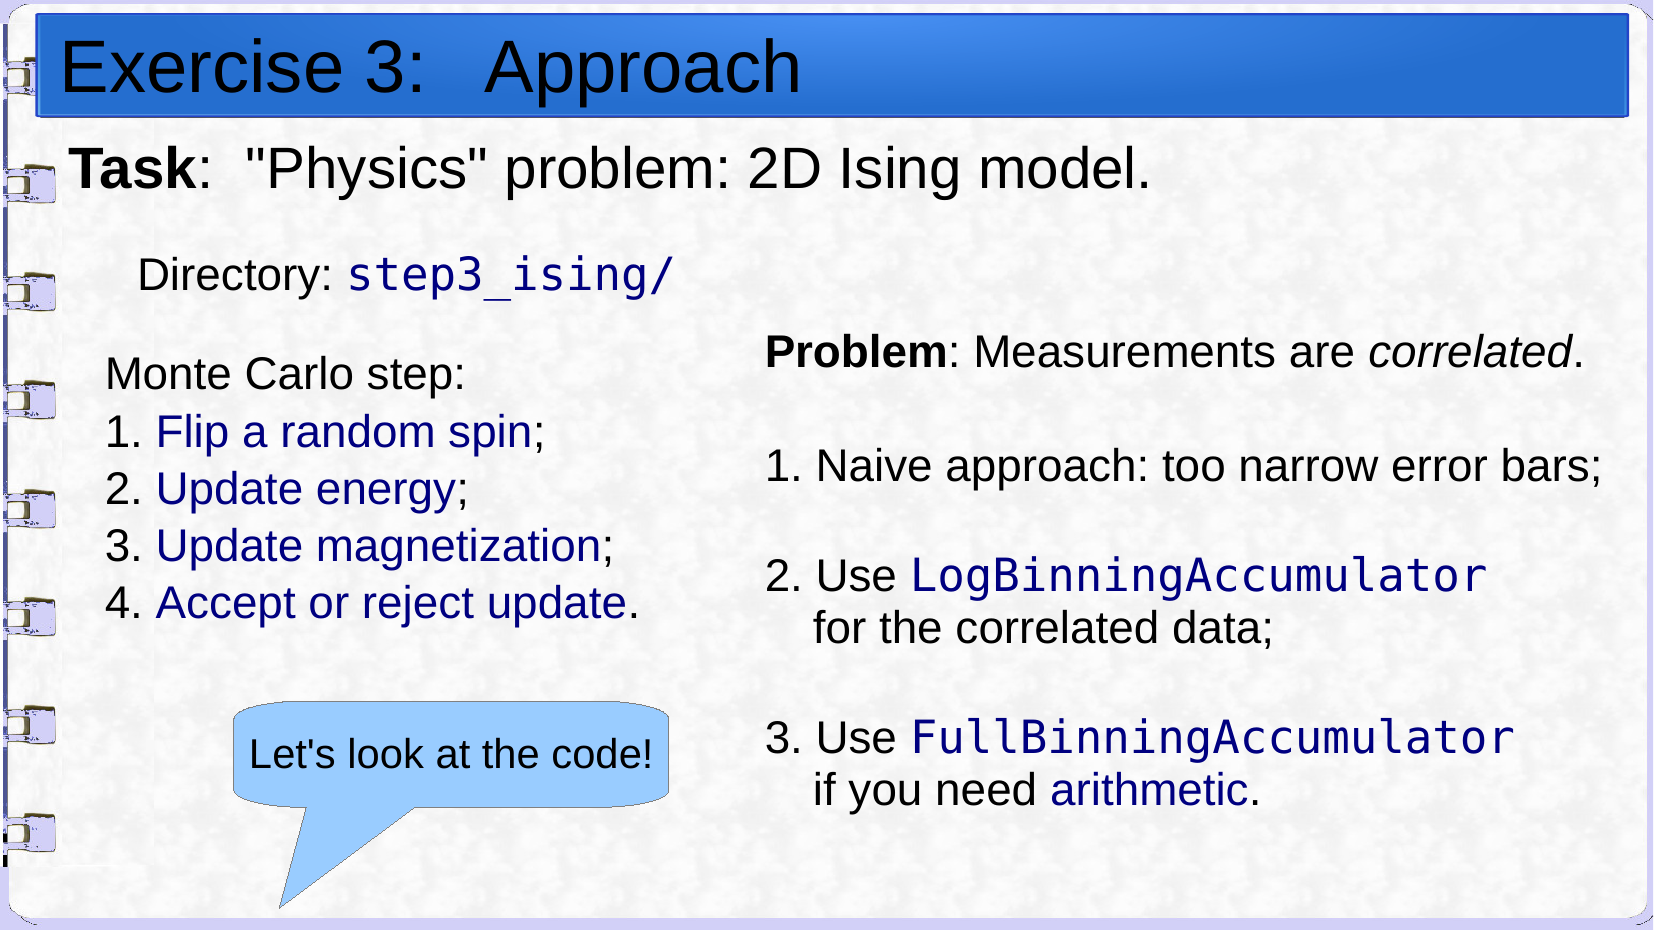

# Exercise 3: Approach
Task: "Physics" problem: 2D Ising model.
Directory: step3_ising/
Problem: Measurements are correlated.
 Naive approach: too narrow error bars;
 Use LogBinningAccumulator
 for the correlated data;
 Use FullBinningAccumulator
 if you need arithmetic.
Monte Carlo step:
 Flip a random spin;
 Update energy;
 Update magnetization;
 Accept or reject update.
Let's look at the code!